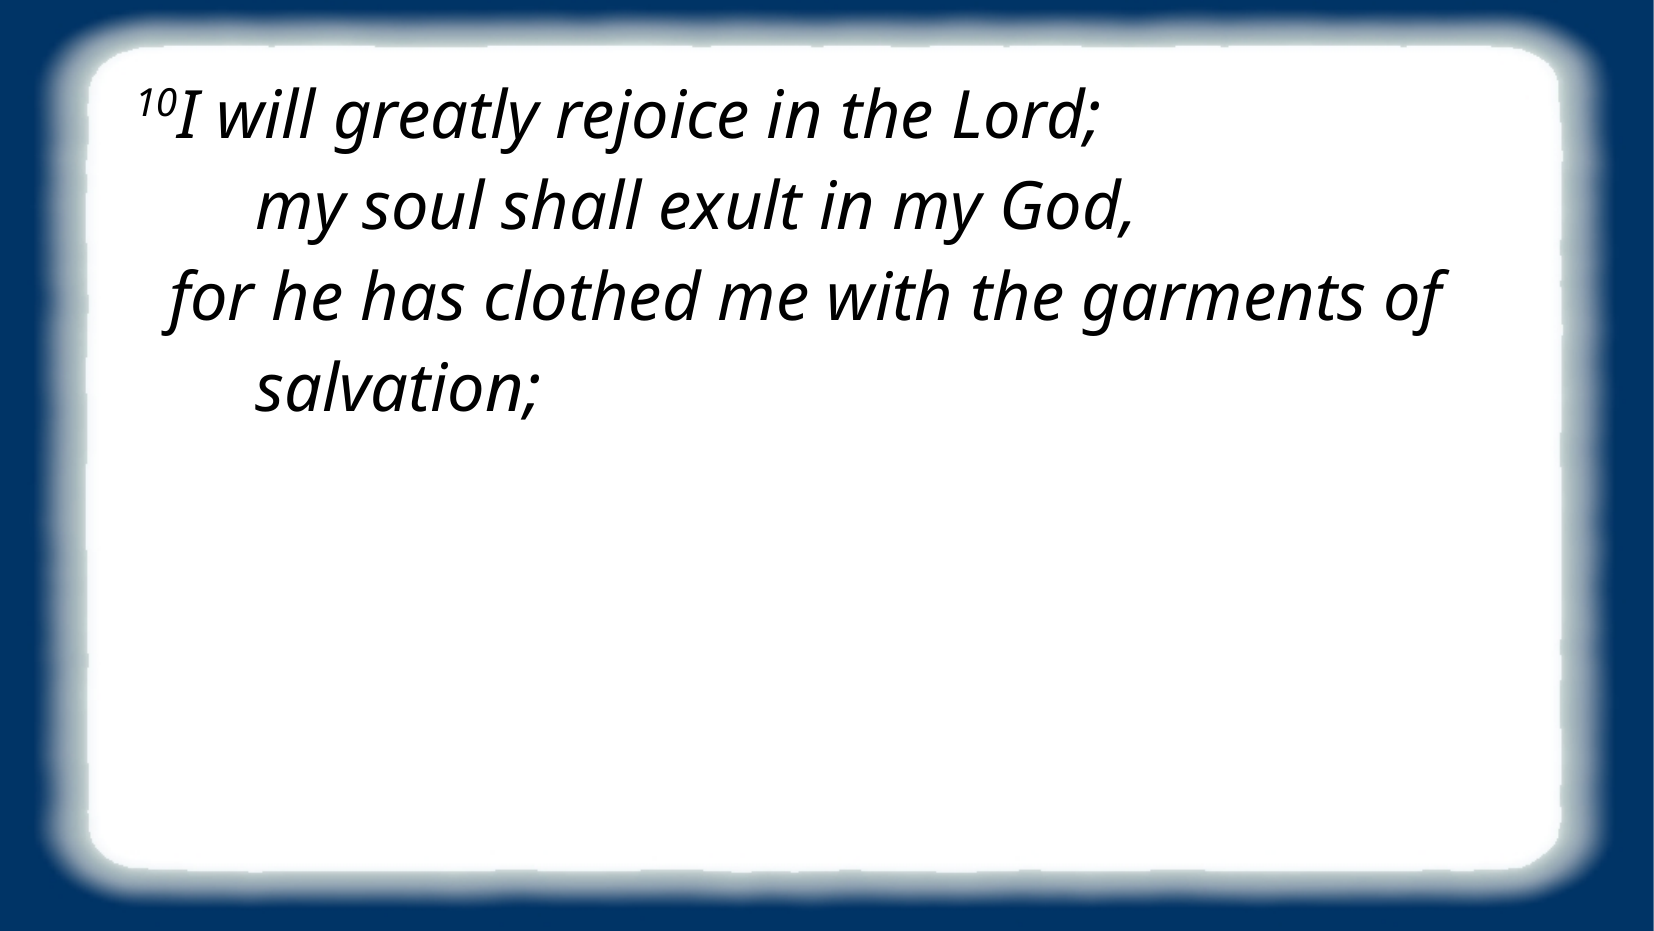

10I will greatly rejoice in the Lord;
 my soul shall exult in my God,
 for he has clothed me with the garments of
 salvation;